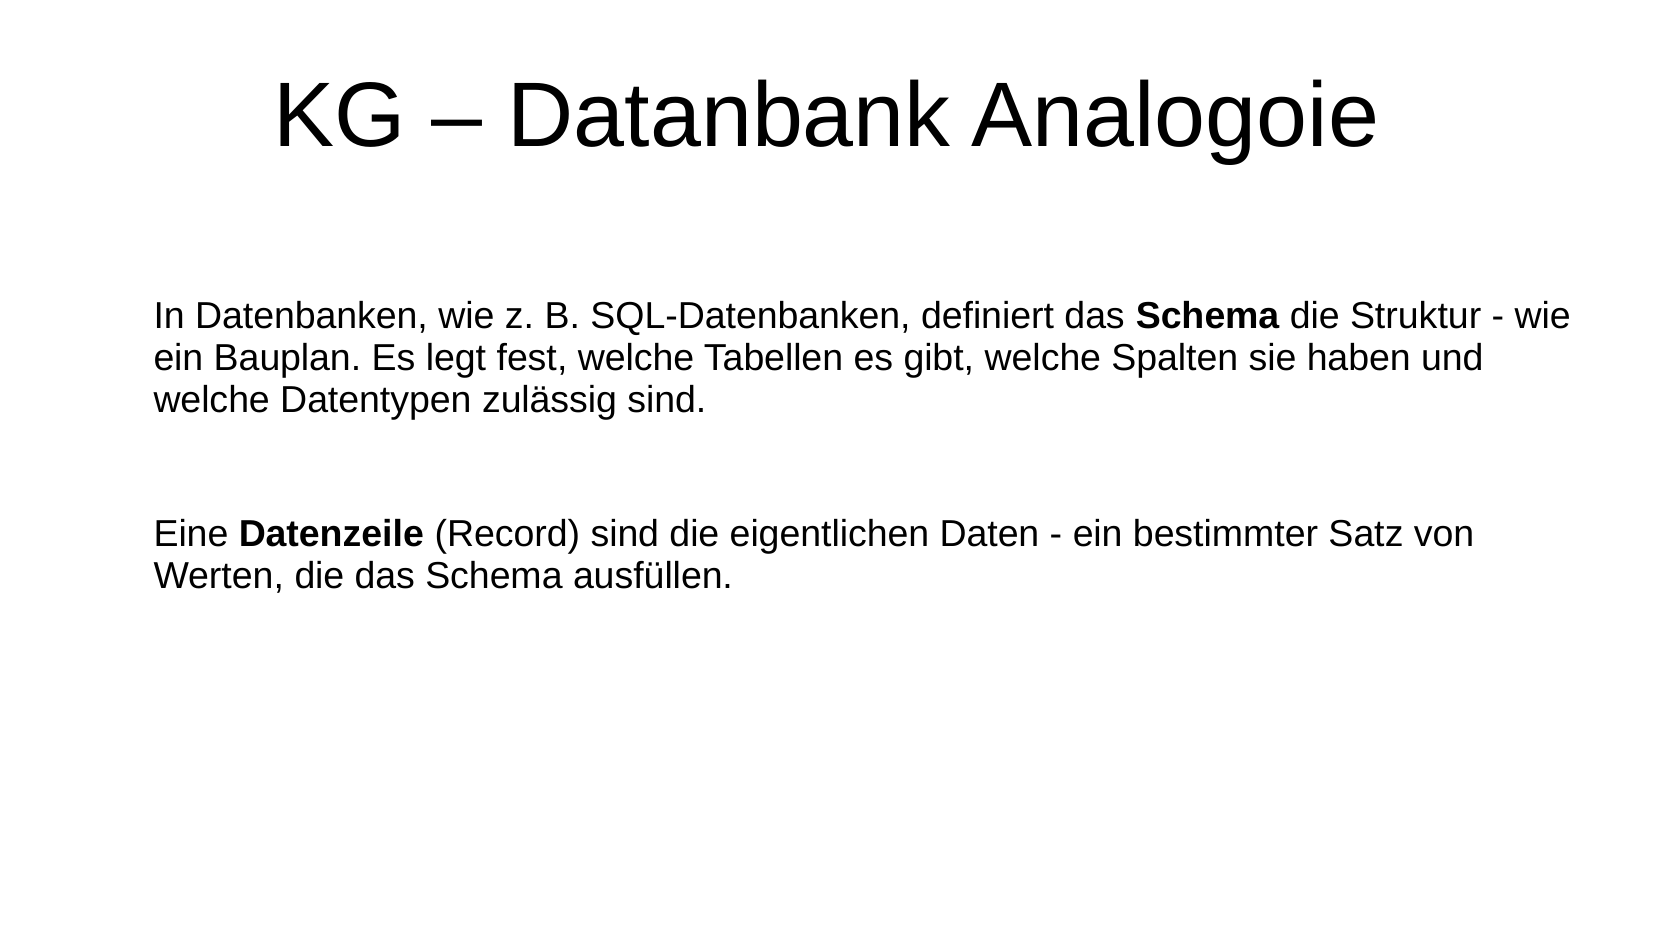

# KG – Datanbank Analogoie
In Datenbanken, wie z. B. SQL-Datenbanken, definiert das Schema die Struktur - wie ein Bauplan. Es legt fest, welche Tabellen es gibt, welche Spalten sie haben und welche Datentypen zulässig sind.
Eine Datenzeile (Record) sind die eigentlichen Daten - ein bestimmter Satz von Werten, die das Schema ausfüllen.